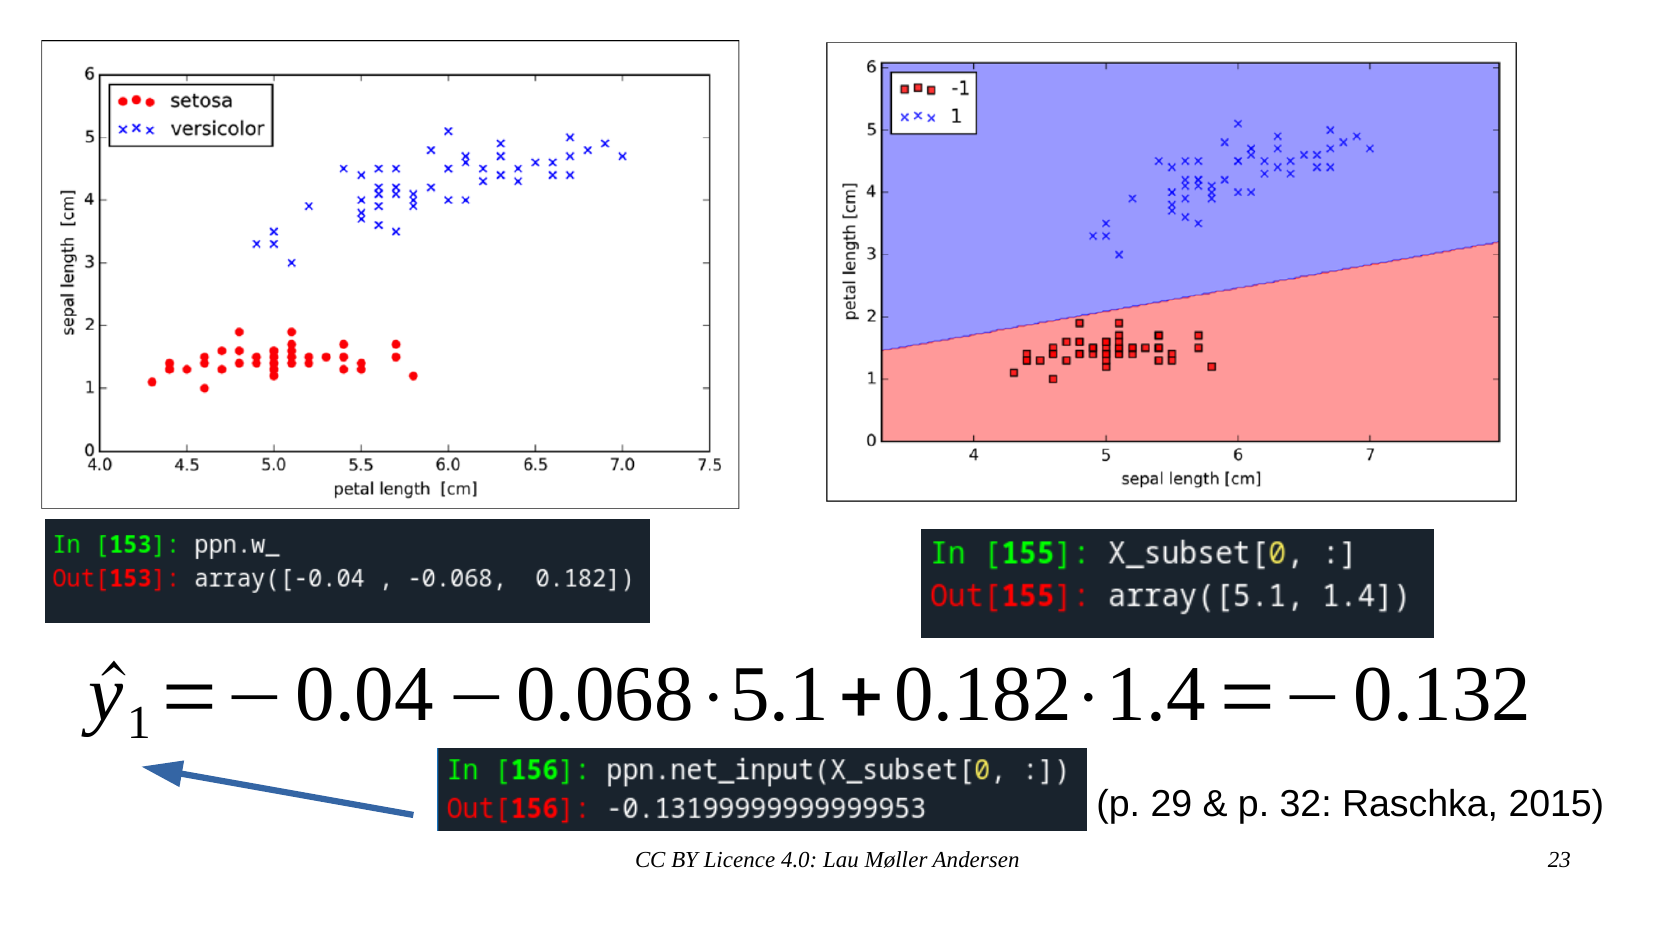

(p. 29 & p. 32: Raschka, 2015)
CC BY Licence 4.0: Lau Møller Andersen
23